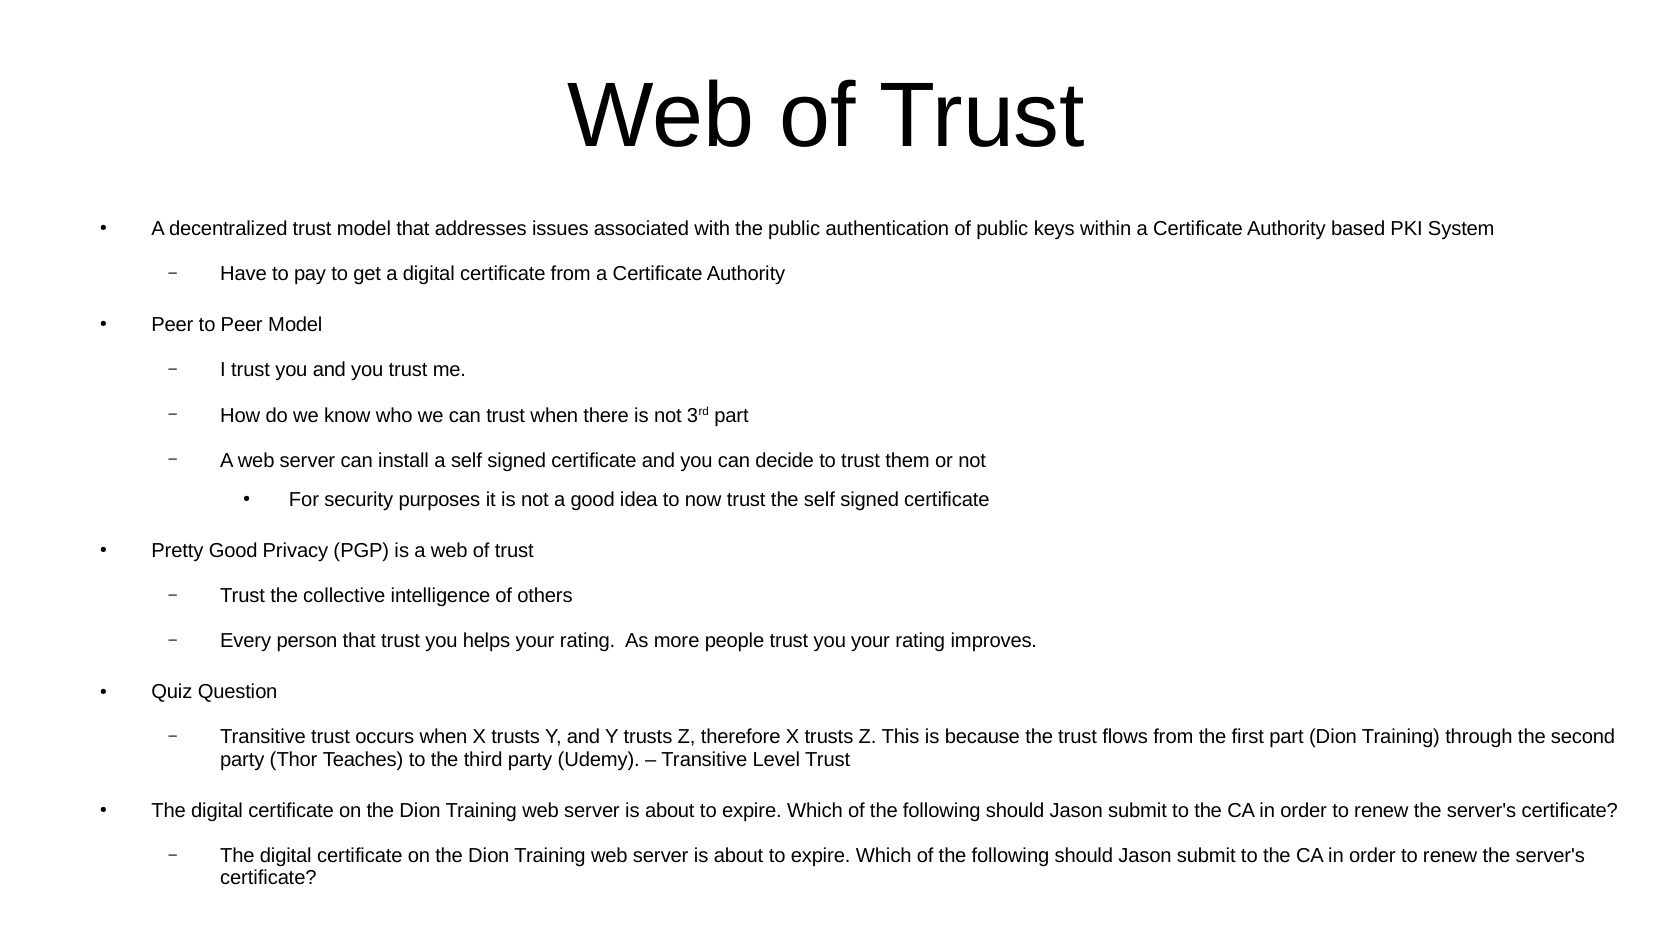

# Web of Trust
A decentralized trust model that addresses issues associated with the public authentication of public keys within a Certificate Authority based PKI System
Have to pay to get a digital certificate from a Certificate Authority
Peer to Peer Model
I trust you and you trust me.
How do we know who we can trust when there is not 3rd part
A web server can install a self signed certificate and you can decide to trust them or not
For security purposes it is not a good idea to now trust the self signed certificate
Pretty Good Privacy (PGP) is a web of trust
Trust the collective intelligence of others
Every person that trust you helps your rating. As more people trust you your rating improves.
Quiz Question
Transitive trust occurs when X trusts Y, and Y trusts Z, therefore X trusts Z. This is because the trust flows from the first part (Dion Training) through the second party (Thor Teaches) to the third party (Udemy). – Transitive Level Trust
The digital certificate on the Dion Training web server is about to expire. Which of the following should Jason submit to the CA in order to renew the server's certificate?
The digital certificate on the Dion Training web server is about to expire. Which of the following should Jason submit to the CA in order to renew the server's certificate?